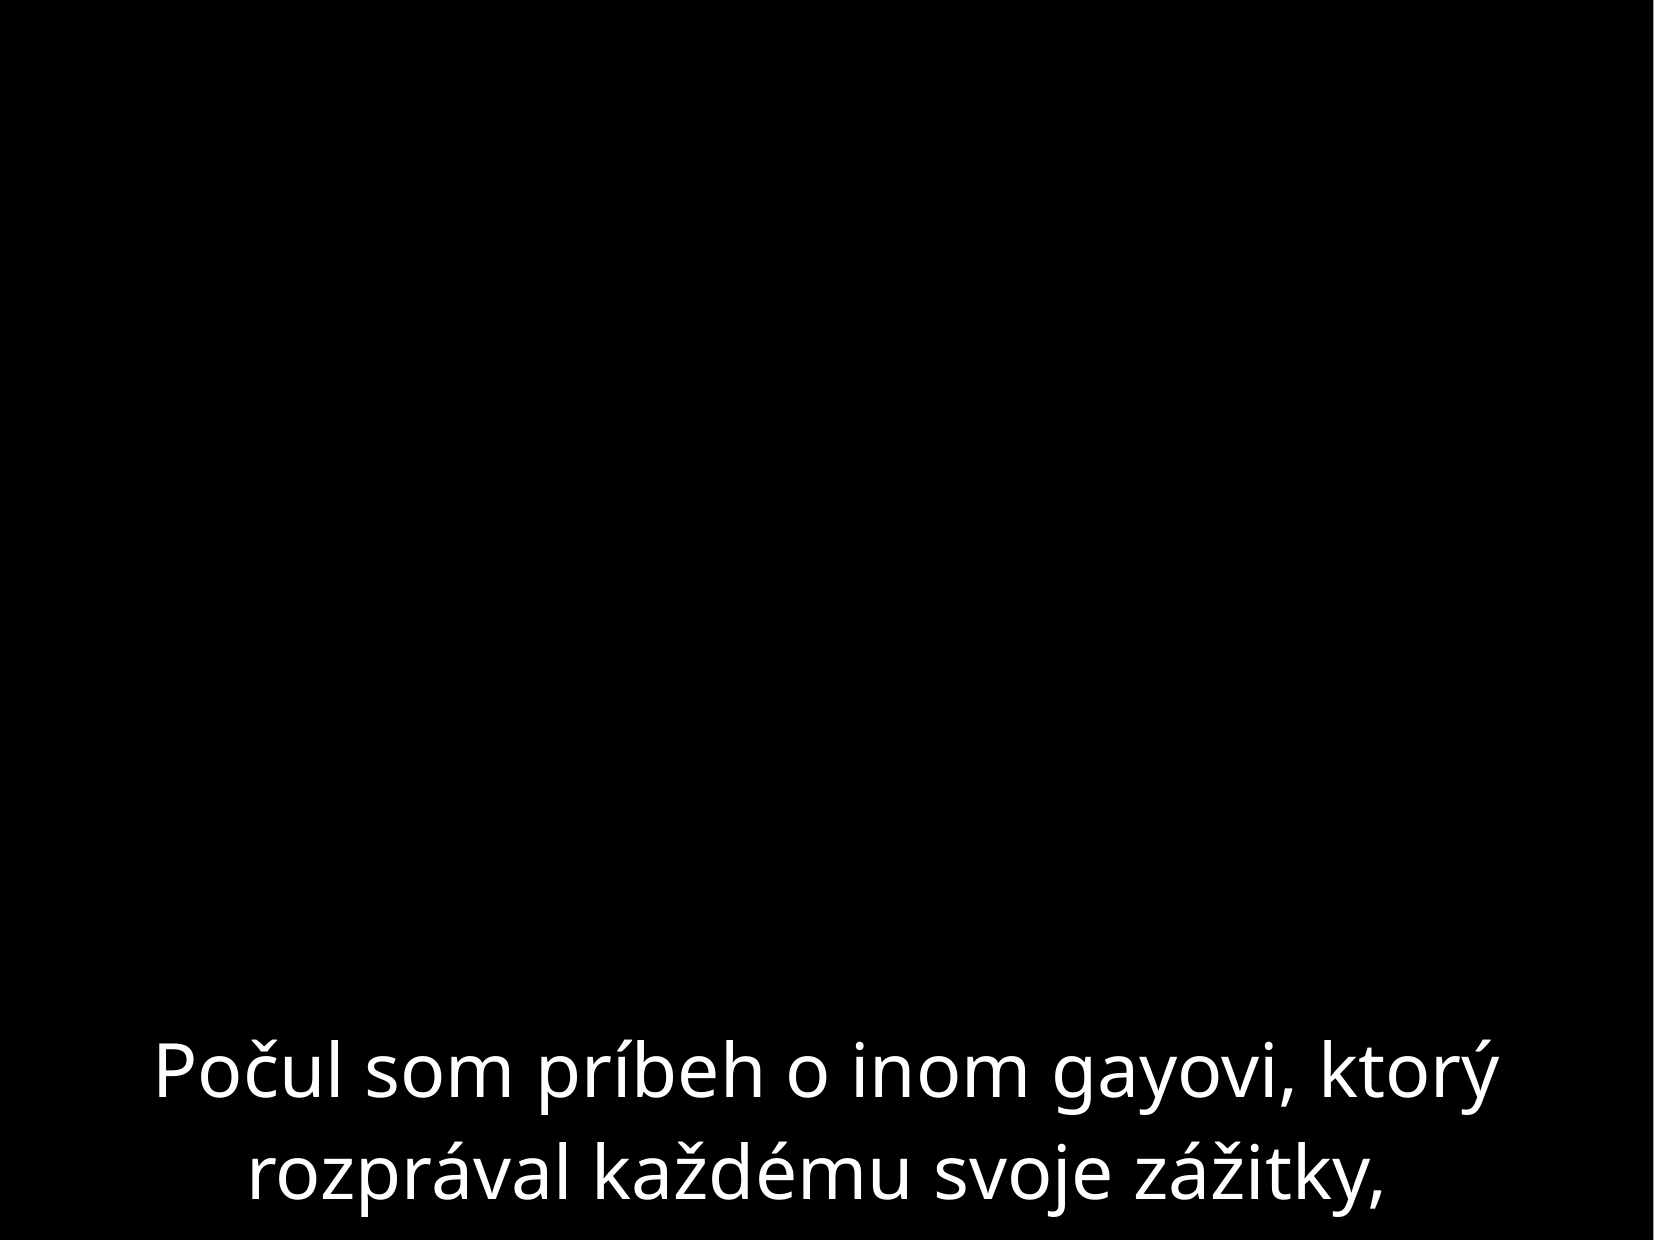

# Počul som príbeh o inom gayovi, ktorý rozprával každému svoje zážitky,